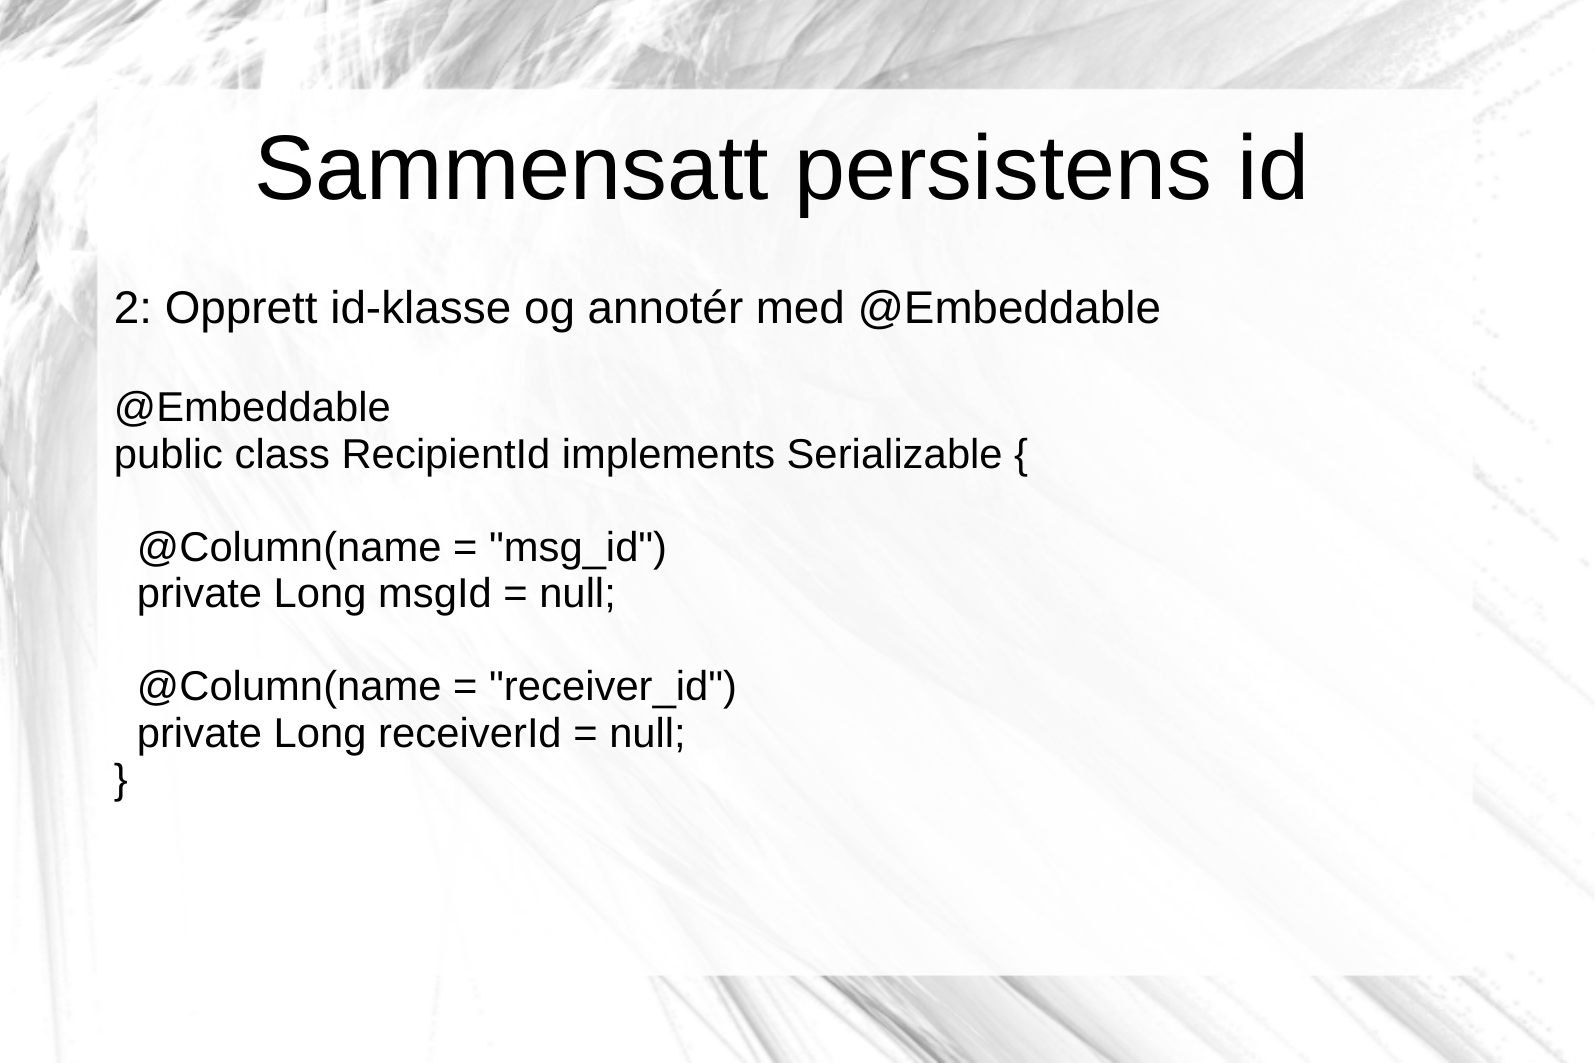

# Sammensatt persistens id
2: Opprett id-klasse og annotér med @Embeddable
@Embeddable
public class RecipientId implements Serializable {
 @Column(name = "msg_id")
 private Long msgId = null;
 @Column(name = "receiver_id")
 private Long receiverId = null;
}